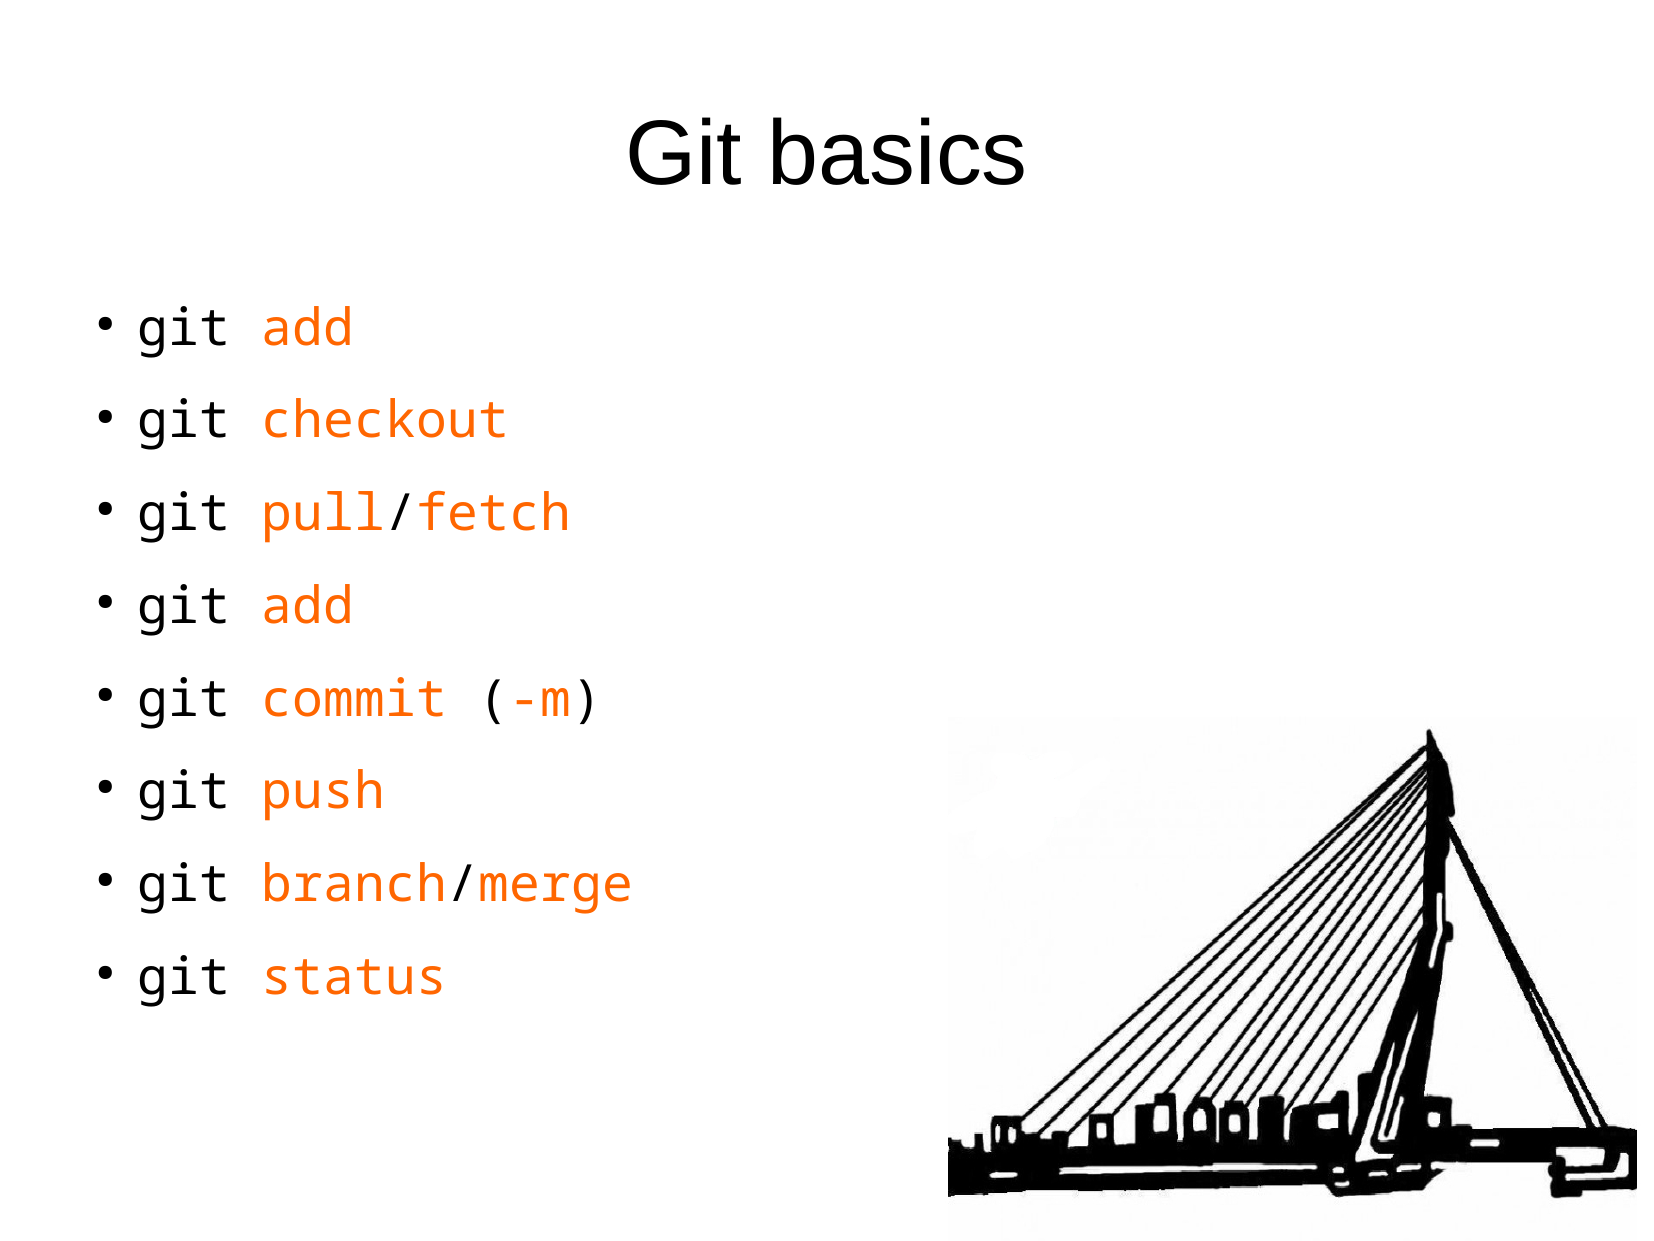

# Git basics
git add
git checkout
git pull/fetch
git add
git commit (-m)
git push
git branch/merge
git status